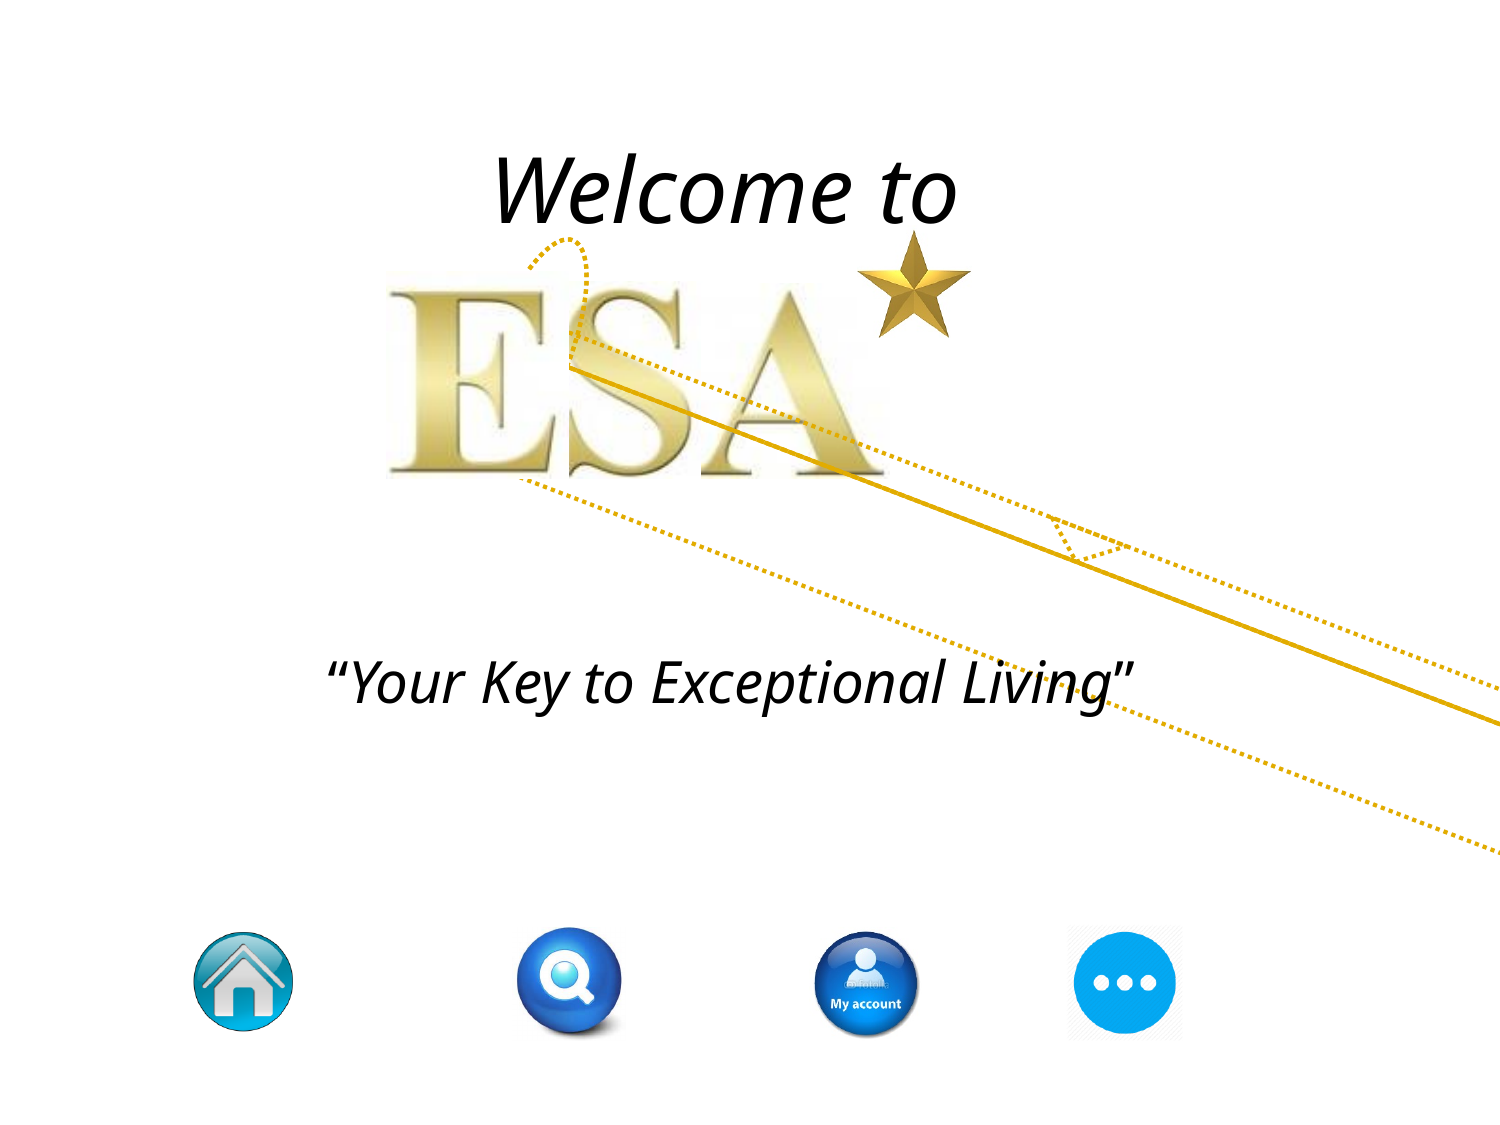

Welcome to
# “Your Key to Exceptional Living”